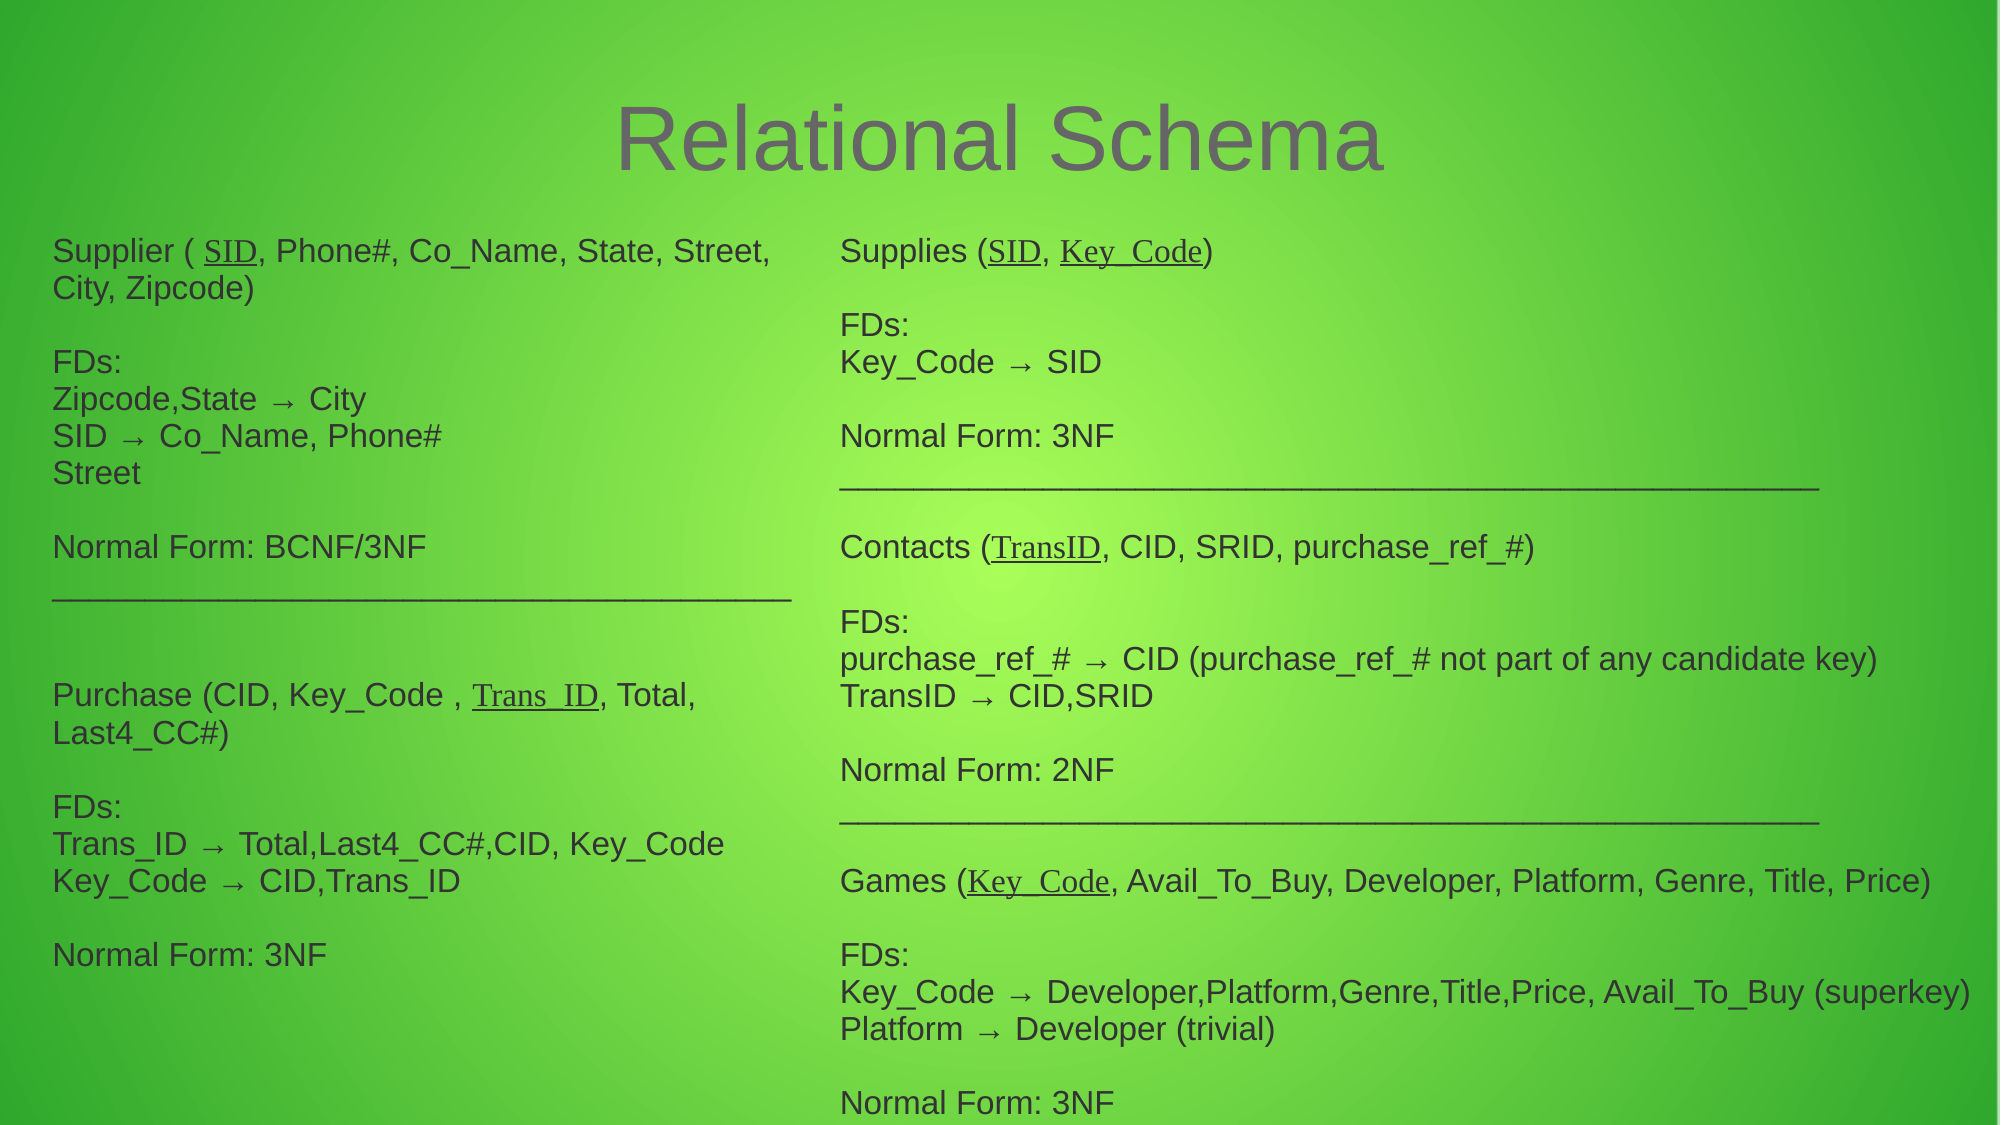

# Relational Schema
Supplier ( SID, Phone#, Co_Name, State, Street, City, Zipcode)
FDs:
Zipcode,State → City
SID → Co_Name, Phone#
Street
Normal Form: BCNF/3NF
________________________________________
Purchase (CID, Key_Code , Trans_ID, Total, Last4_CC#)
FDs:
Trans_ID → Total,Last4_CC#,CID, Key_Code
Key_Code → CID,Trans_ID
Normal Form: 3NF
Supplies (SID, Key_Code)
FDs:
Key_Code → SID
Normal Form: 3NF
_____________________________________________________
Contacts (TransID, CID, SRID, purchase_ref_#)
FDs:
purchase_ref_# → CID (purchase_ref_# not part of any candidate key)
TransID → CID,SRID
Normal Form: 2NF
_____________________________________________________
Games (Key_Code, Avail_To_Buy, Developer, Platform, Genre, Title, Price)
FDs:
Key_Code → Developer,Platform,Genre,Title,Price, Avail_To_Buy (superkey)
Platform → Developer (trivial)
Normal Form: 3NF